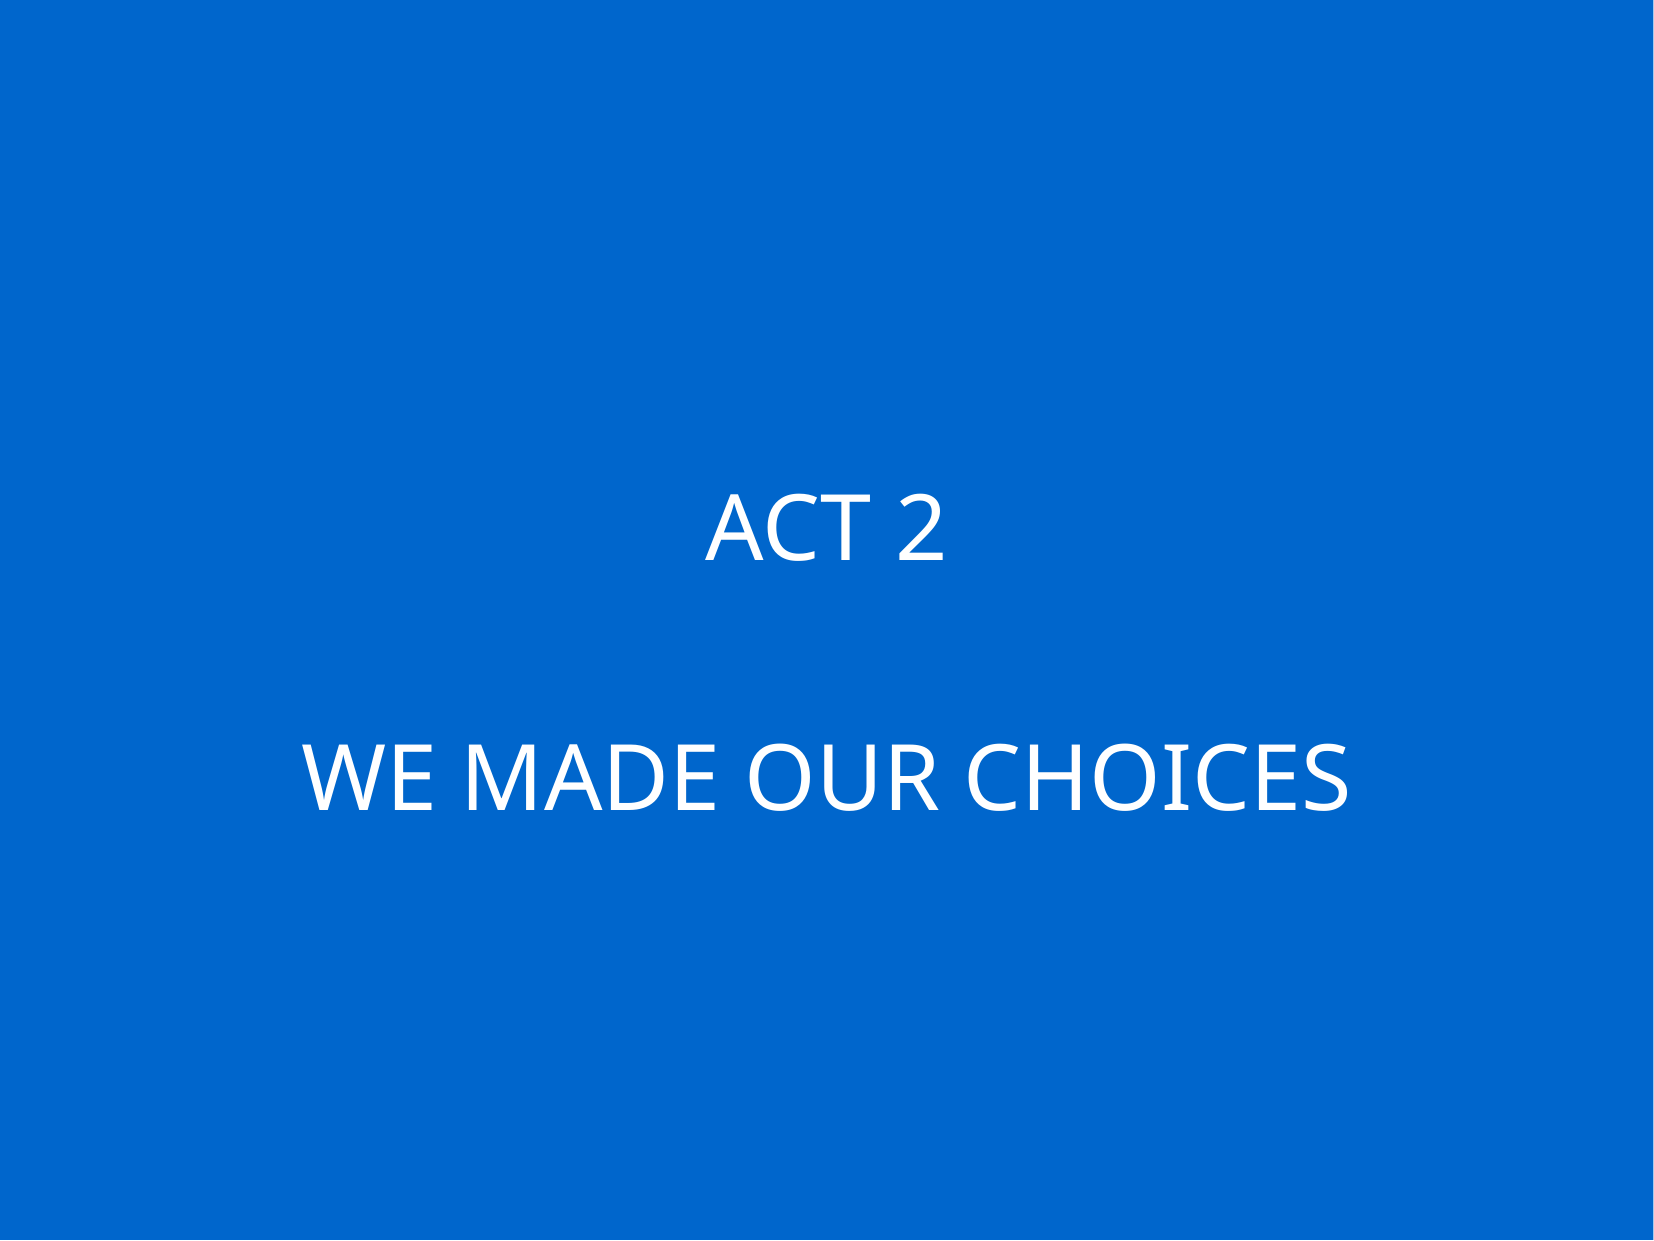

#
ACT 2
WE MADE OUR CHOICES